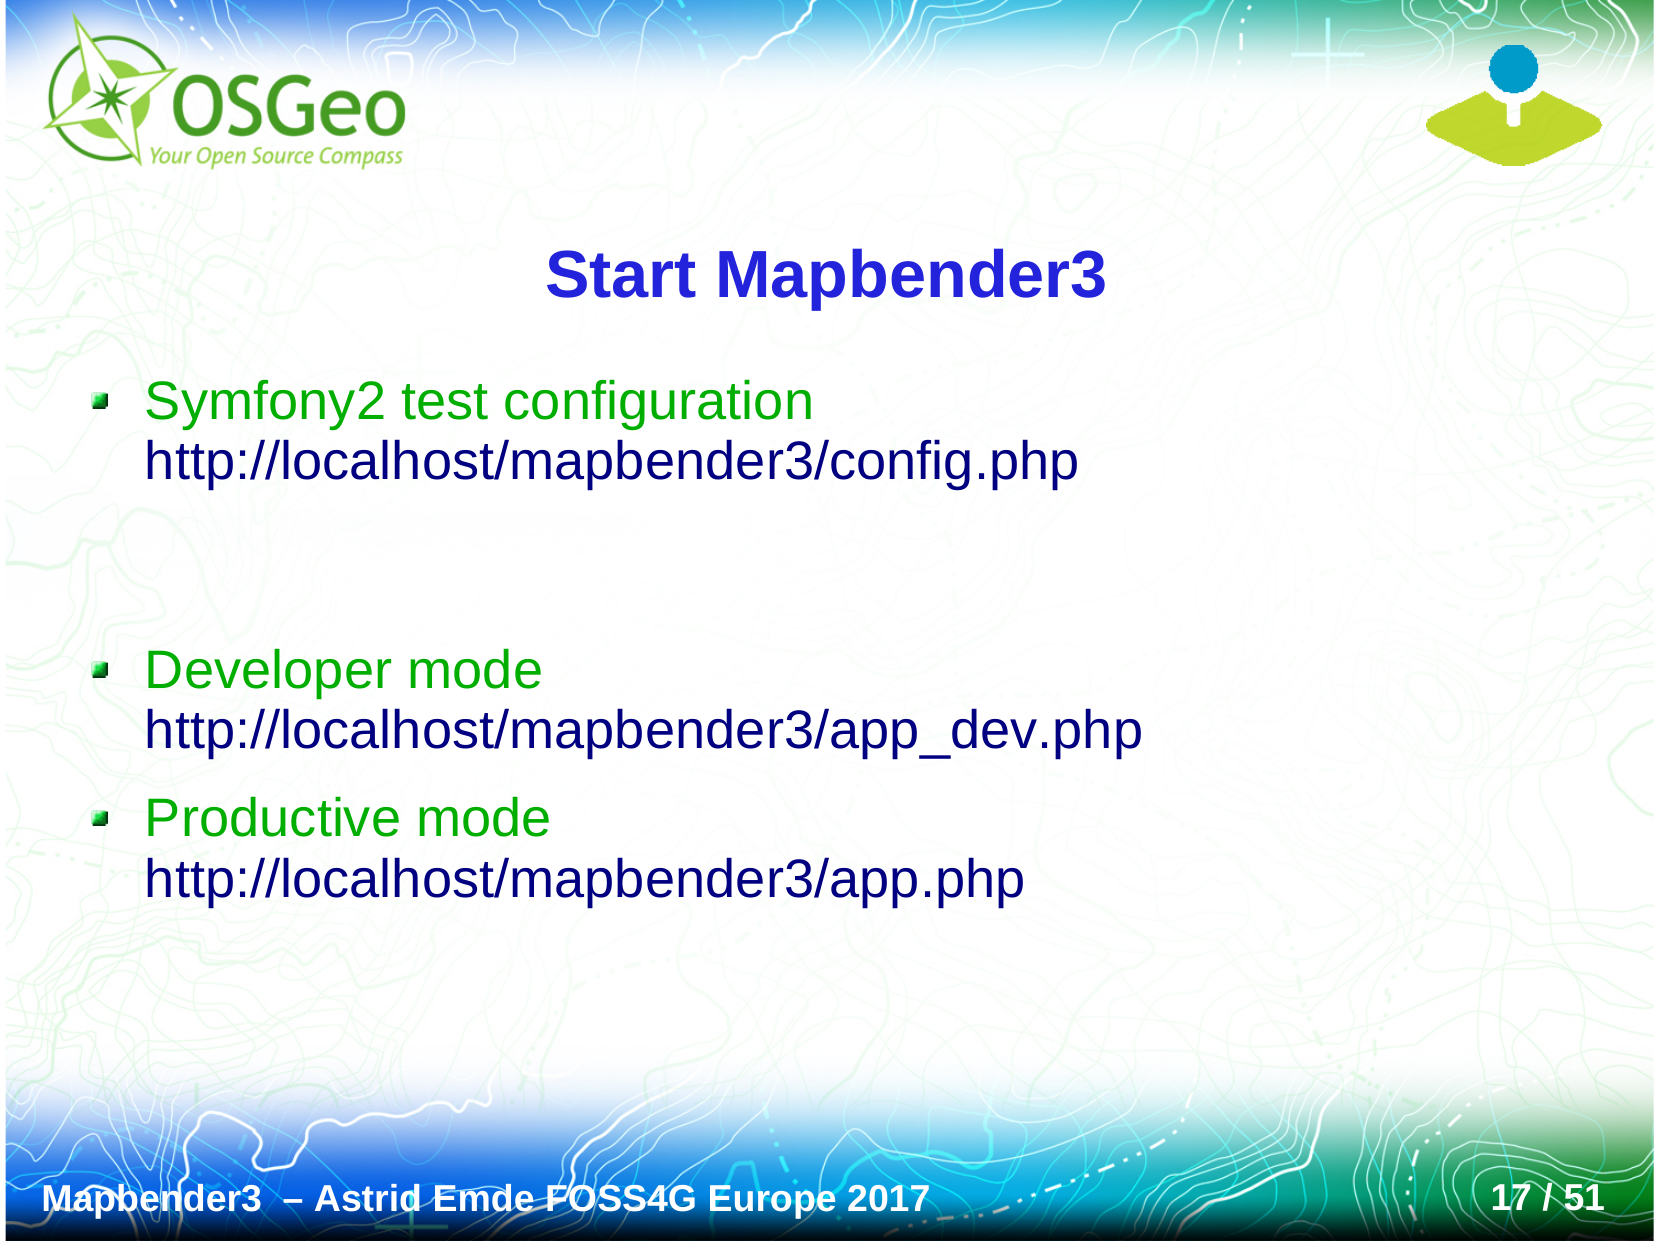

# Start Mapbender3
Symfony2 test configuration
http://localhost/mapbender3/config.php
Developer mode http://localhost/mapbender3/app_dev.php
Productive mode
http://localhost/mapbender3/app.php